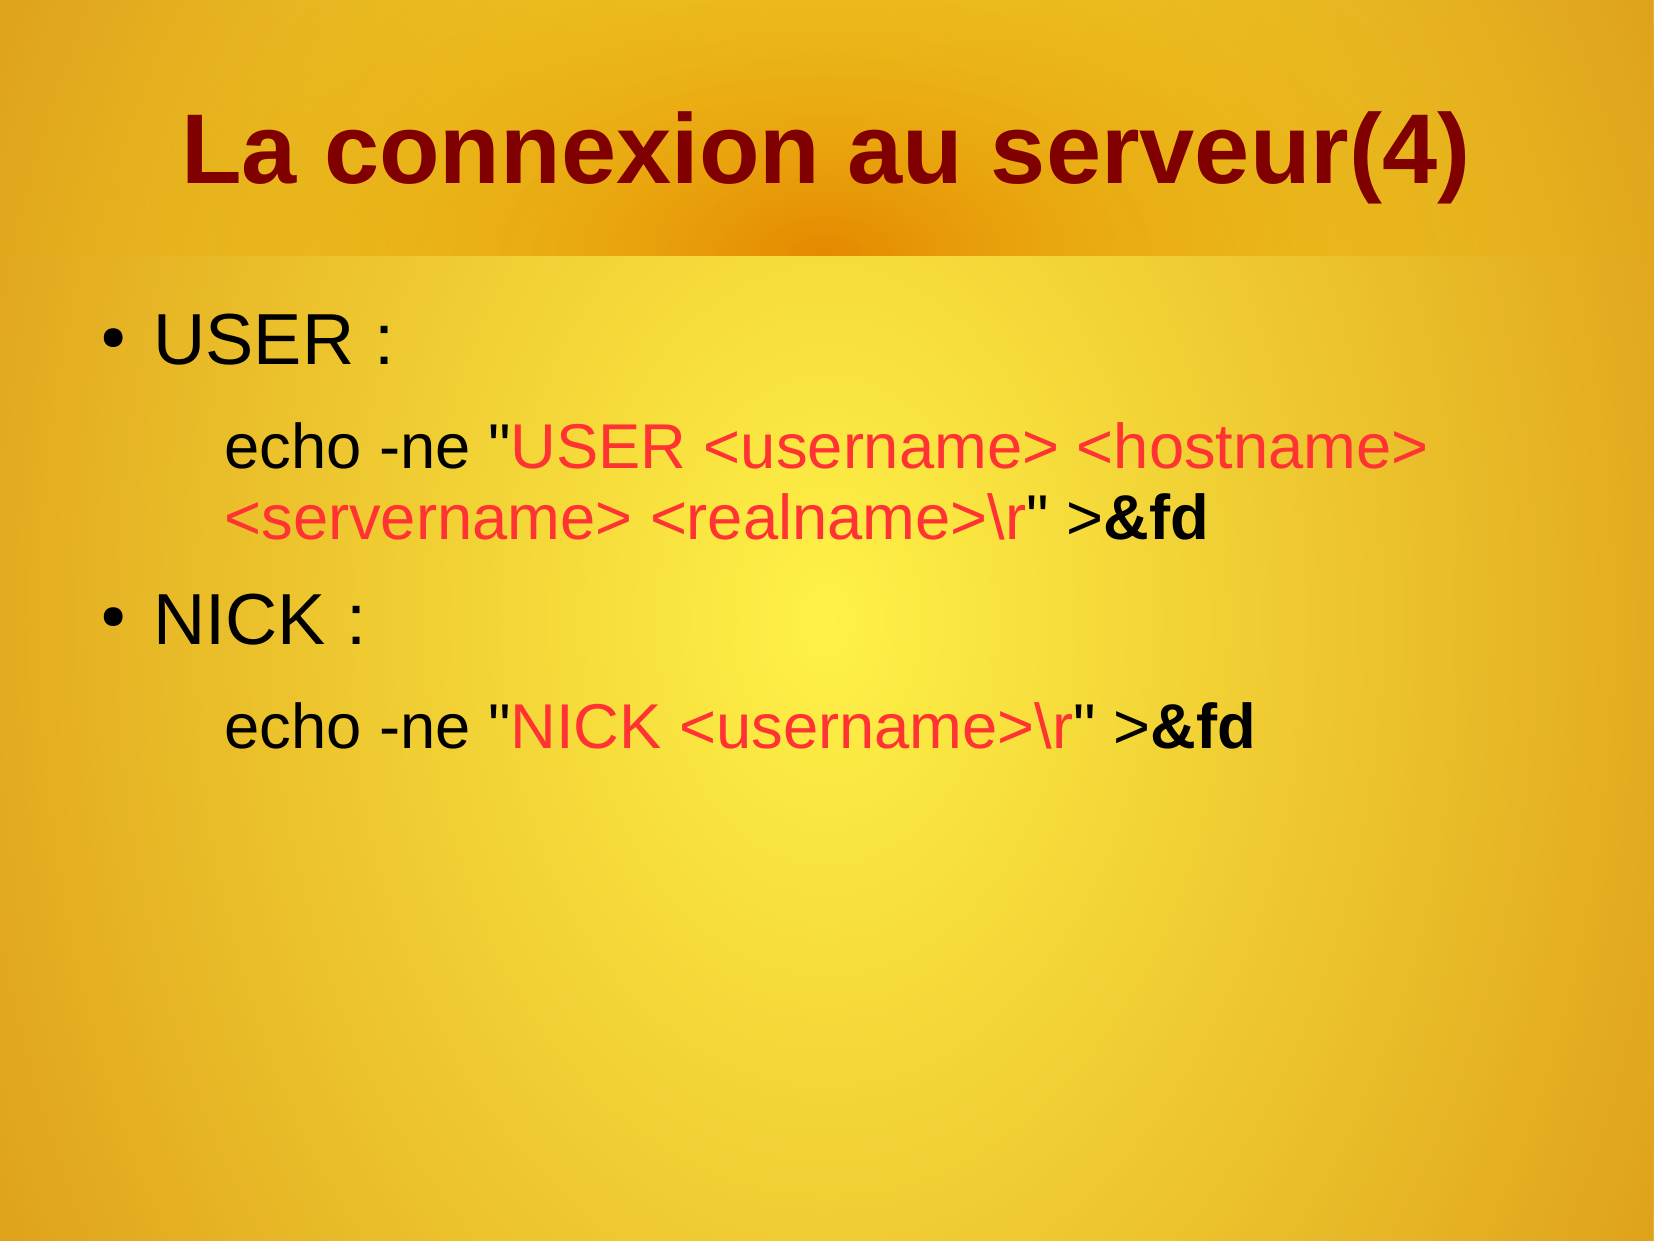

# La connexion au serveur(4)
USER :
echo -ne "USER <username> <hostname> <servername> <realname>\r" >&fd
NICK :
echo -ne "NICK <username>\r" >&fd